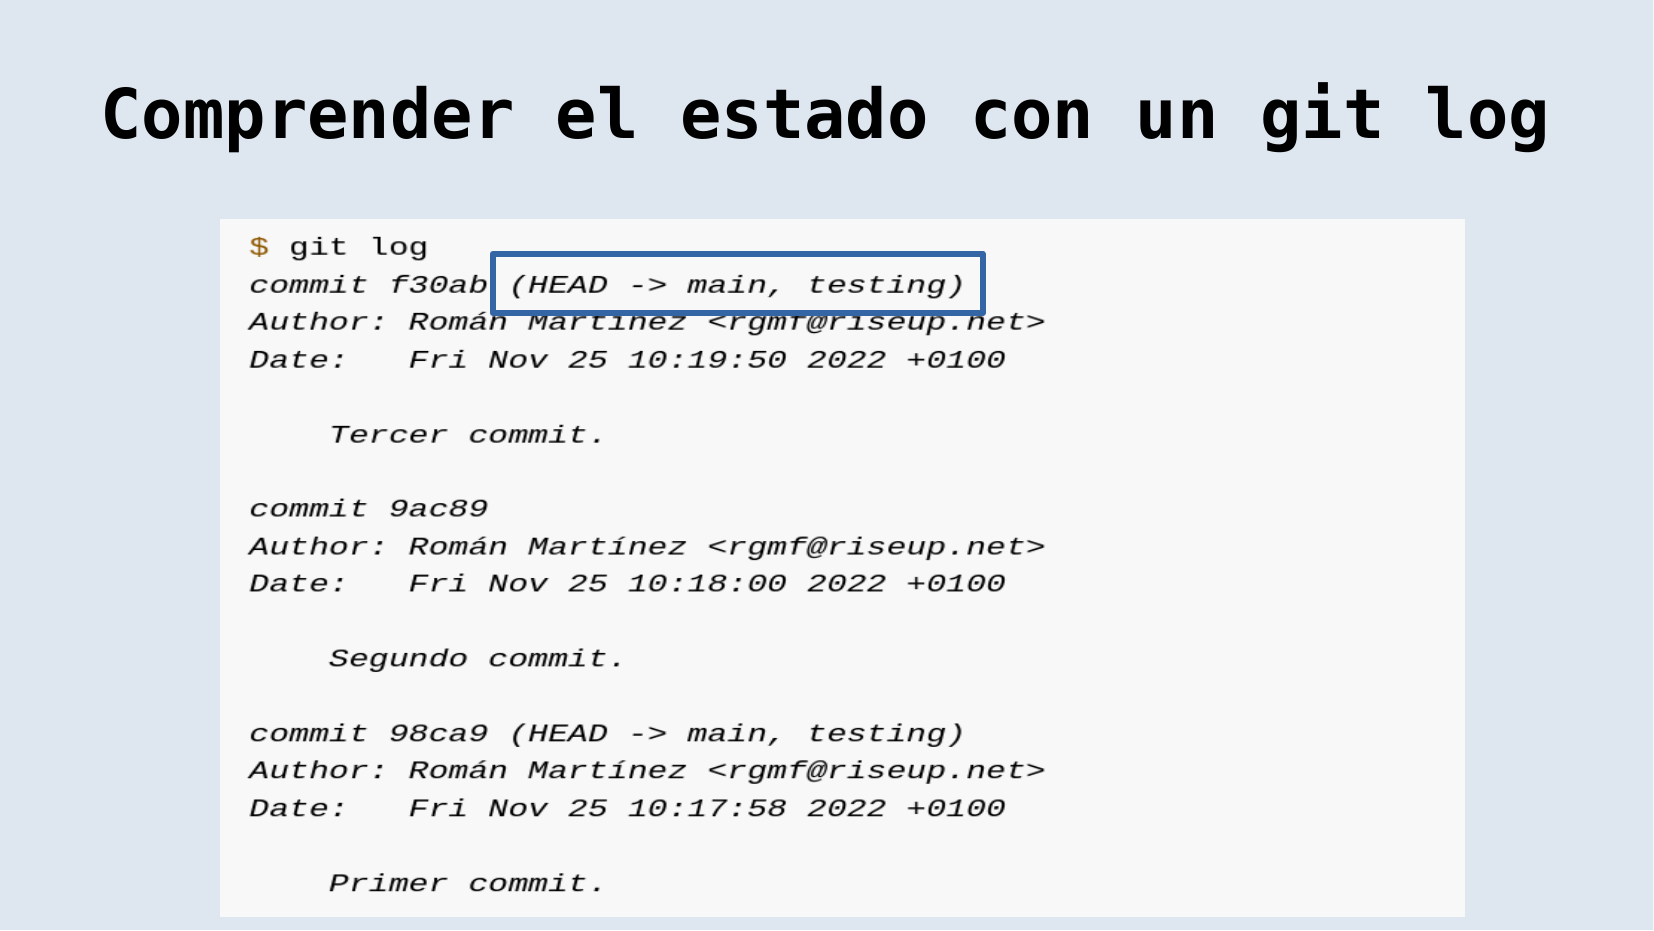

# Comprender el estado con un git log